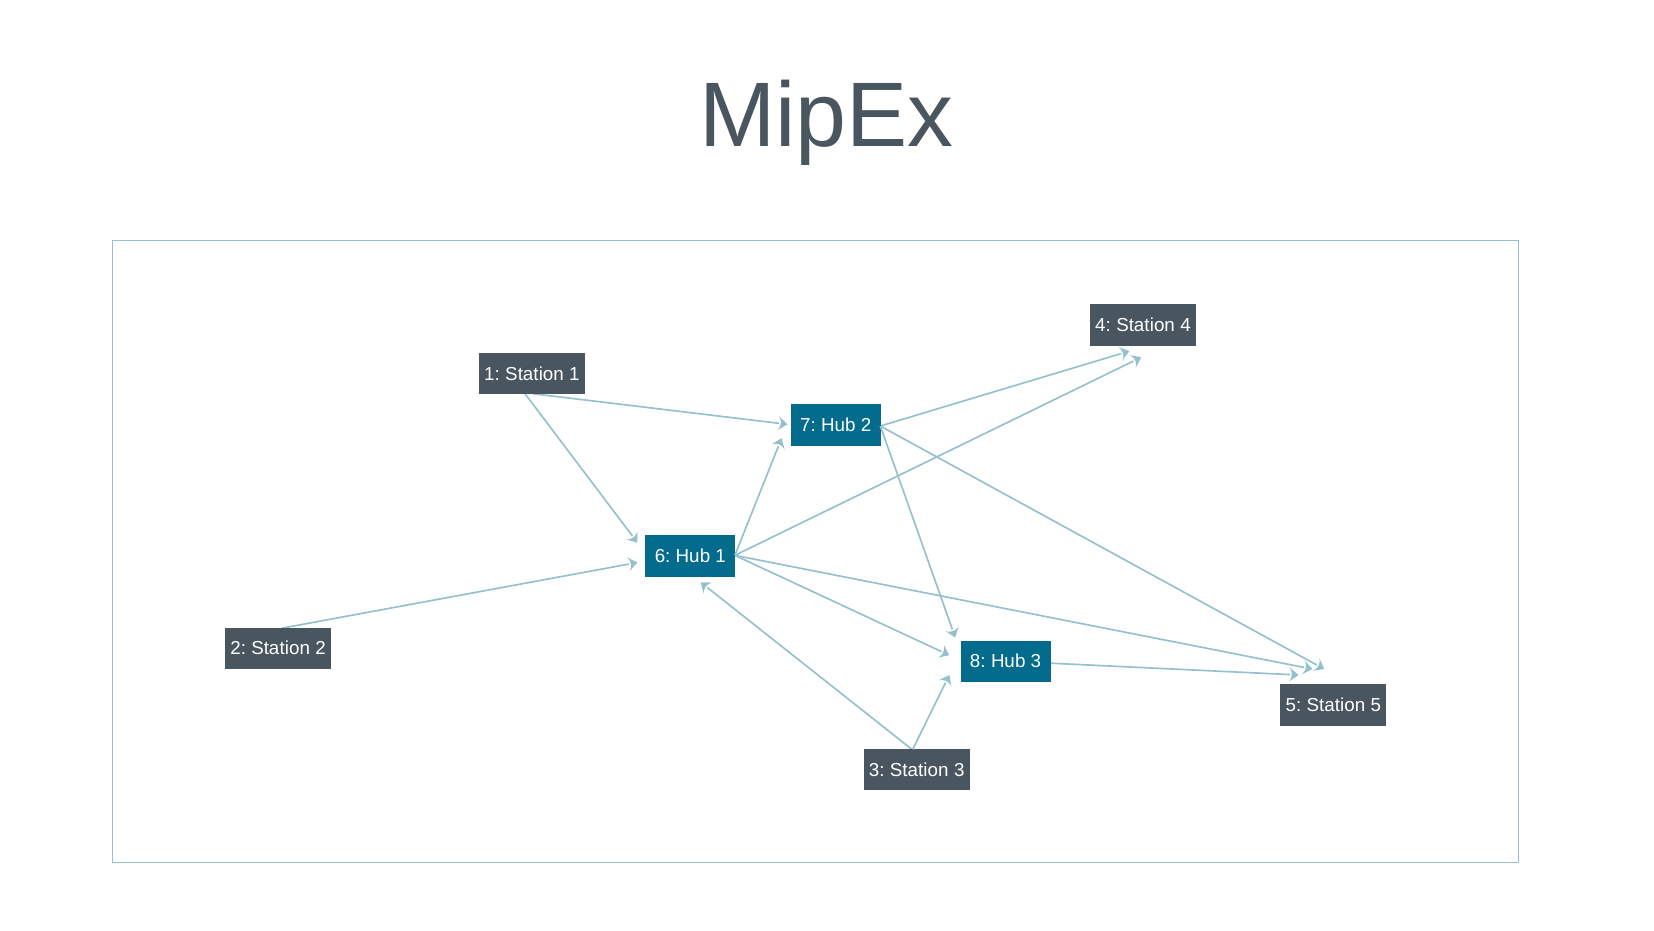

# MipEx
4: Station 4
1: Station 1
7: Hub 2
6: Hub 1
2: Station 2
8: Hub 3
5: Station 5
3: Station 3